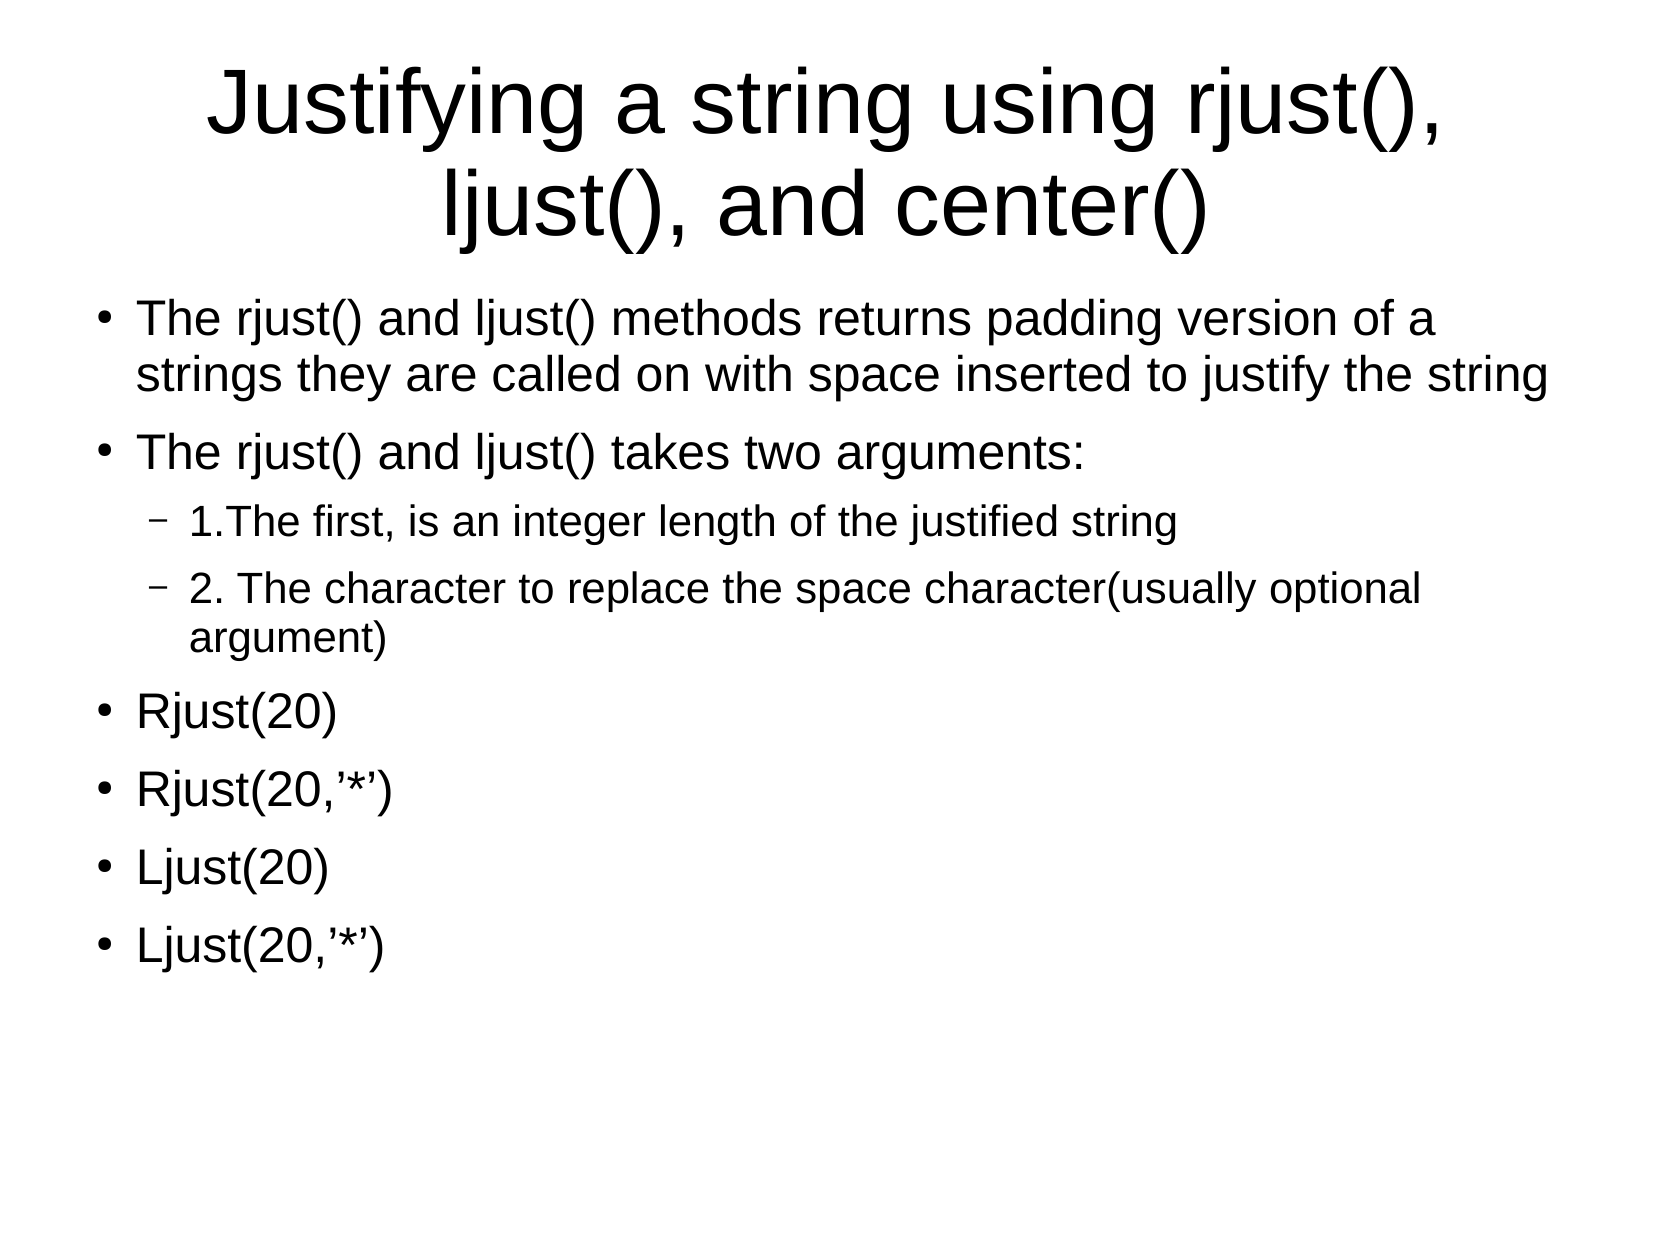

# Justifying a string using rjust(), ljust(), and center()
The rjust() and ljust() methods returns padding version of a strings they are called on with space inserted to justify the string
The rjust() and ljust() takes two arguments:
1.The first, is an integer length of the justified string
2. The character to replace the space character(usually optional argument)
Rjust(20)
Rjust(20,’*’)
Ljust(20)
Ljust(20,’*’)